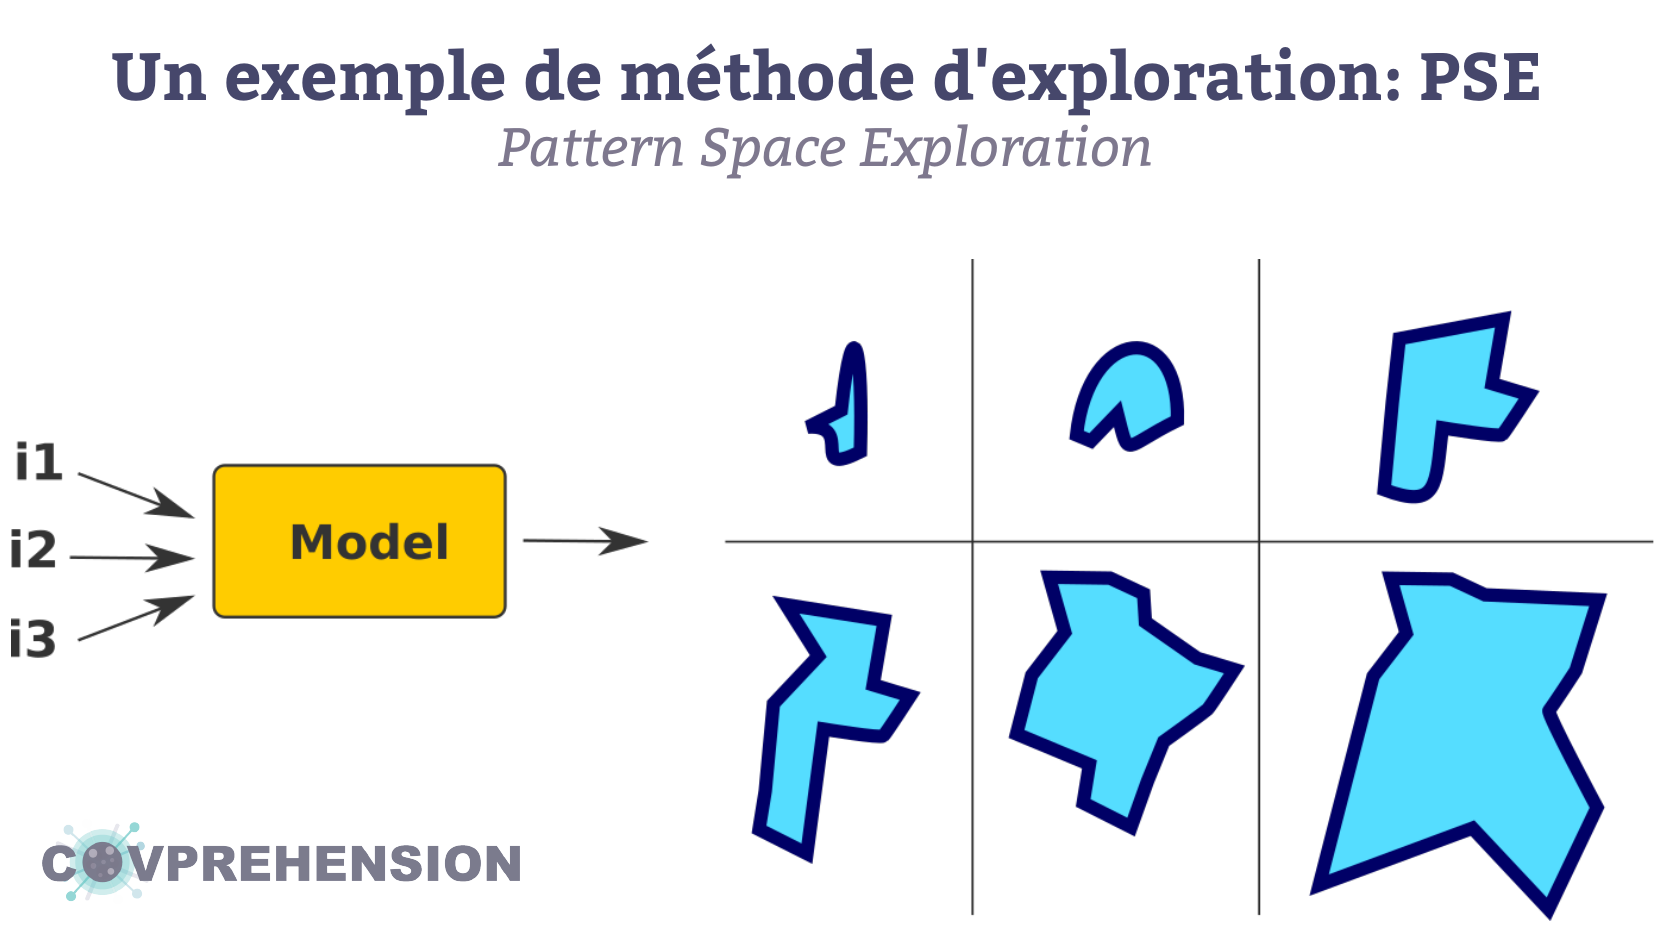

# Un exemple de méthode d'exploration: PSE
Pattern Space Exploration